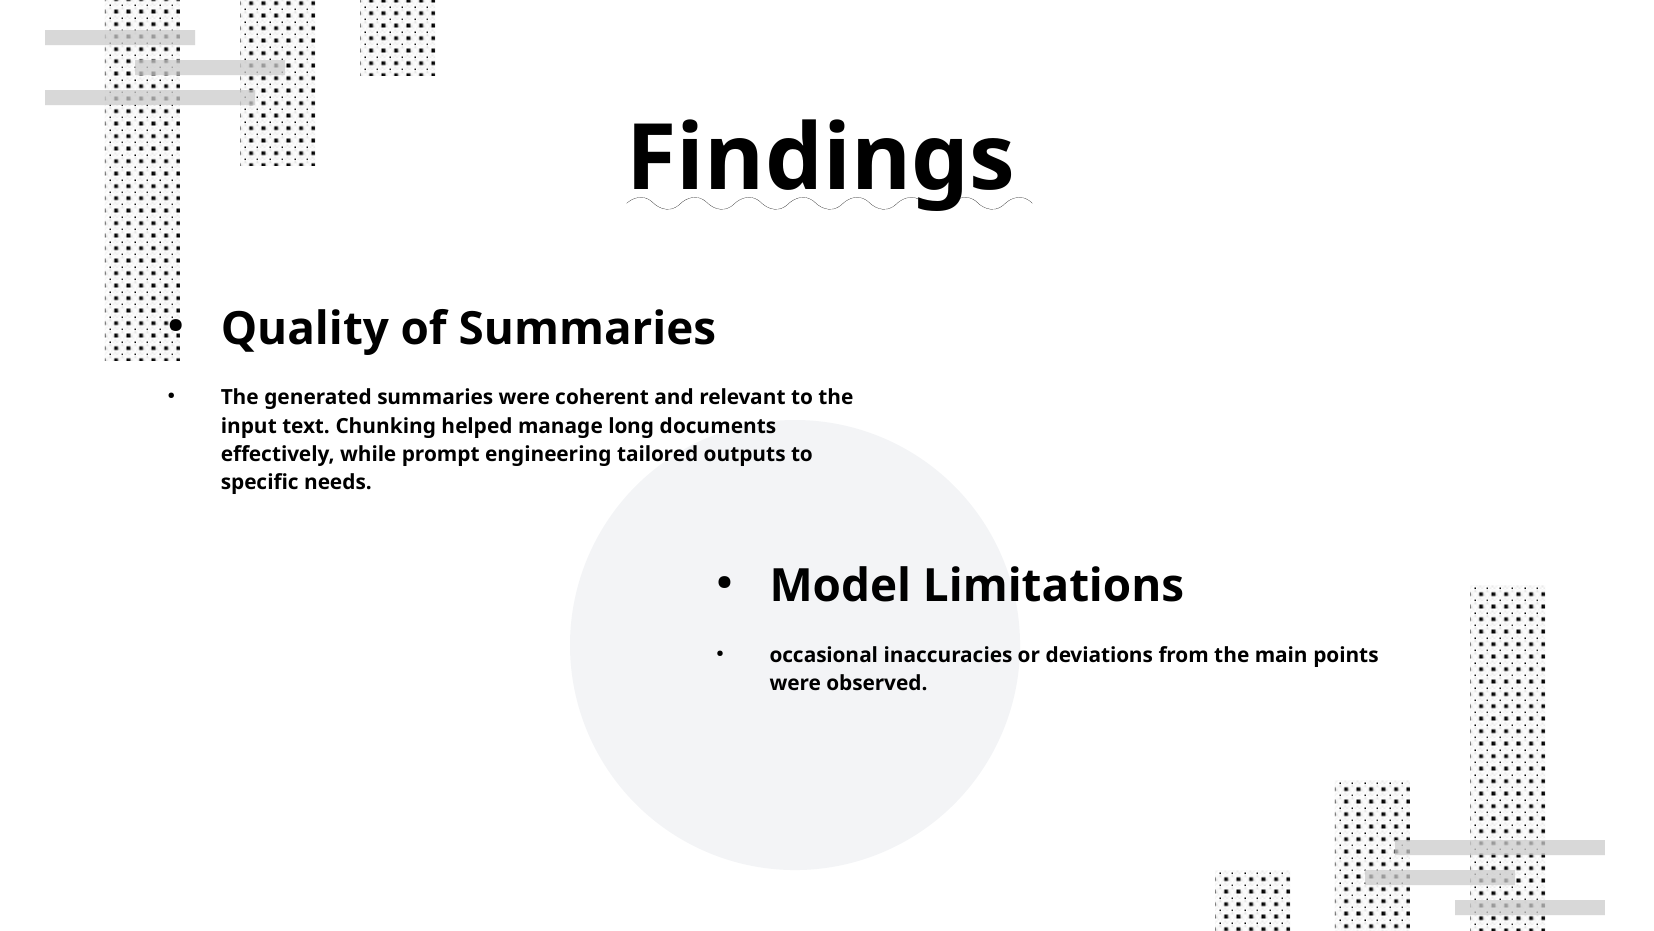

# Findings
Quality of Summaries
The generated summaries were coherent and relevant to the input text. Chunking helped manage long documents effectively, while prompt engineering tailored outputs to specific needs.
Model Limitations
occasional inaccuracies or deviations from the main points were observed.